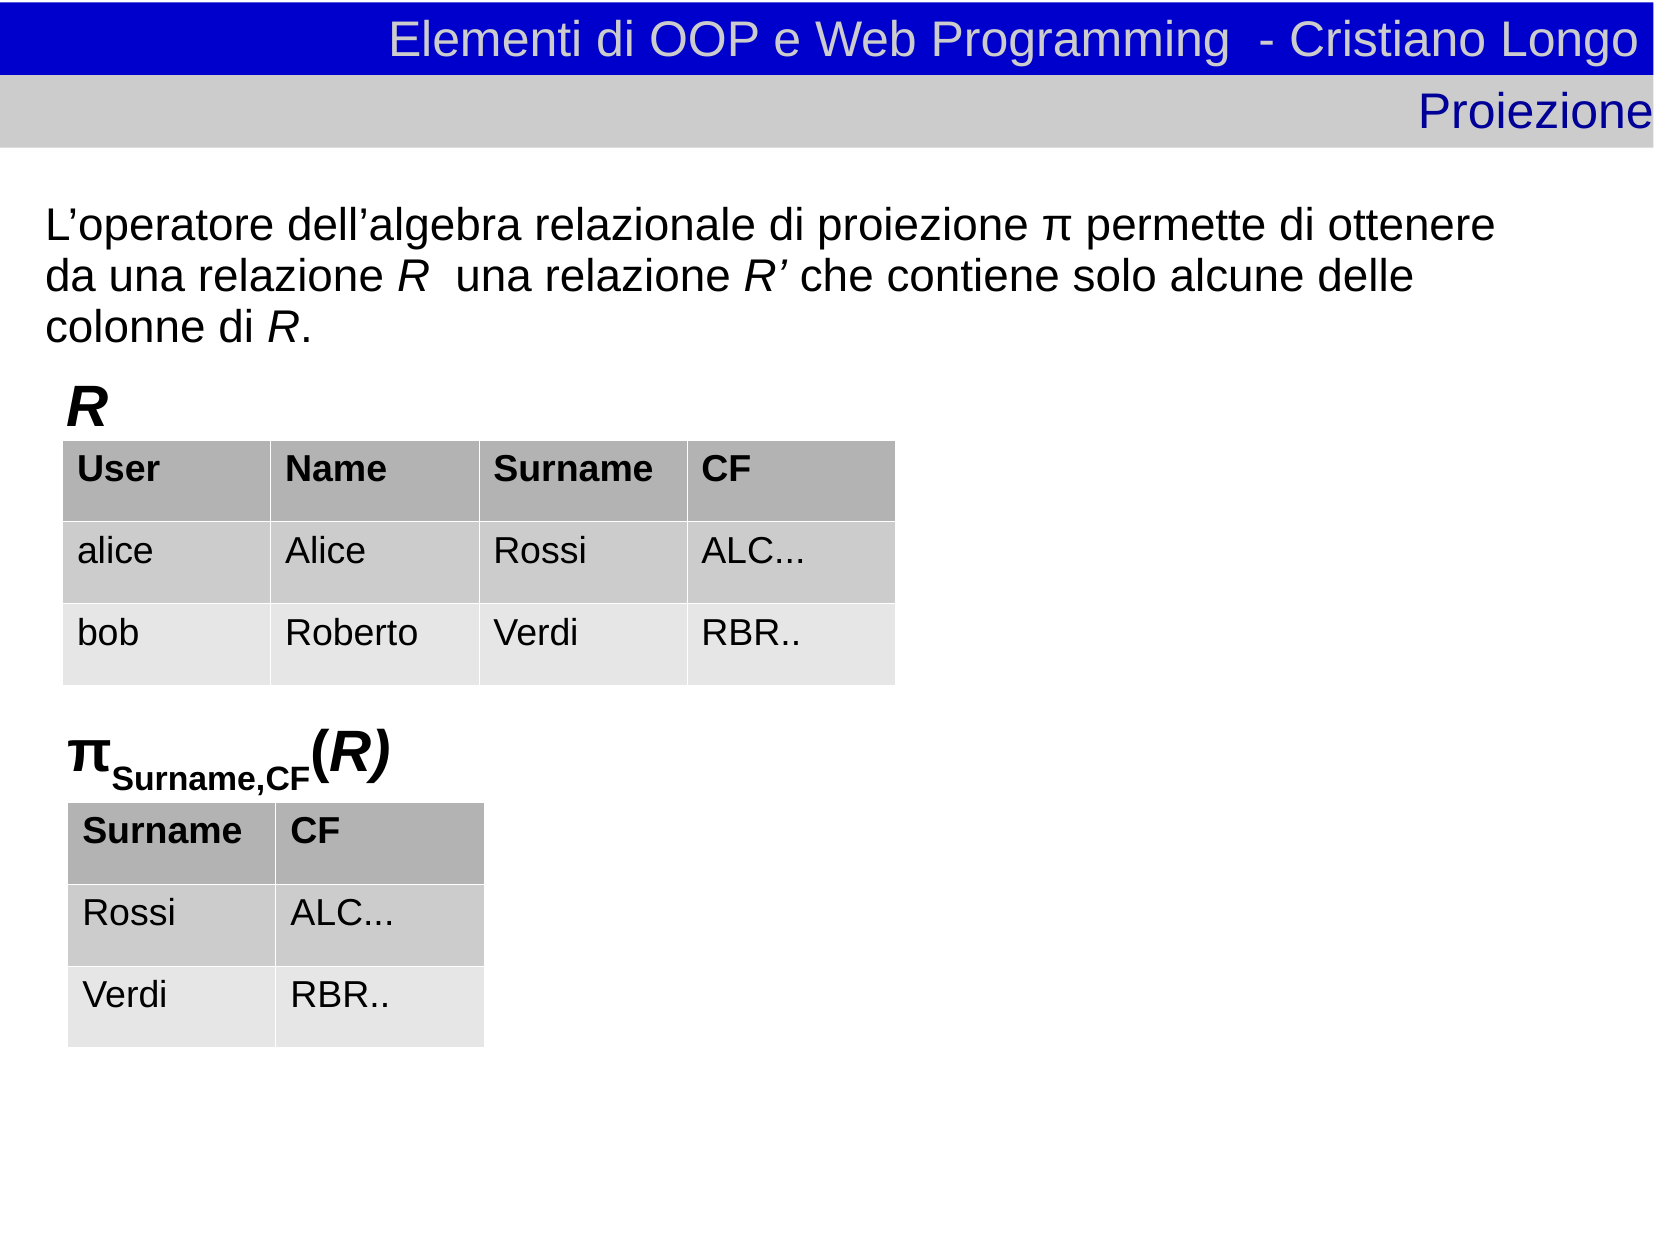

# Elementi di OOP e Web Programming - Cristiano Longo
Proiezione
L’operatore dell’algebra relazionale di proiezione π permette di ottenere da una relazione R una relazione R’ che contiene solo alcune delle colonne di R.
R
| user | Name | Surname | CF |
| --- | --- | --- | --- |
| alice | Alice | Rossi | ALC... |
| bob | Roberto | Verdi | RBR.. |
| User | Name | Surname | CF |
| --- | --- | --- | --- |
| alice | Alice | Rossi | ALC... |
| bob | Roberto | Verdi | RBR.. |
πSurname,CF(R)
| Surname | CF |
| --- | --- |
| Rossi | ALC... |
| Verdi | RBR.. |
| | | | |
| --- | --- | --- | --- |
| | | | |
| | | | |